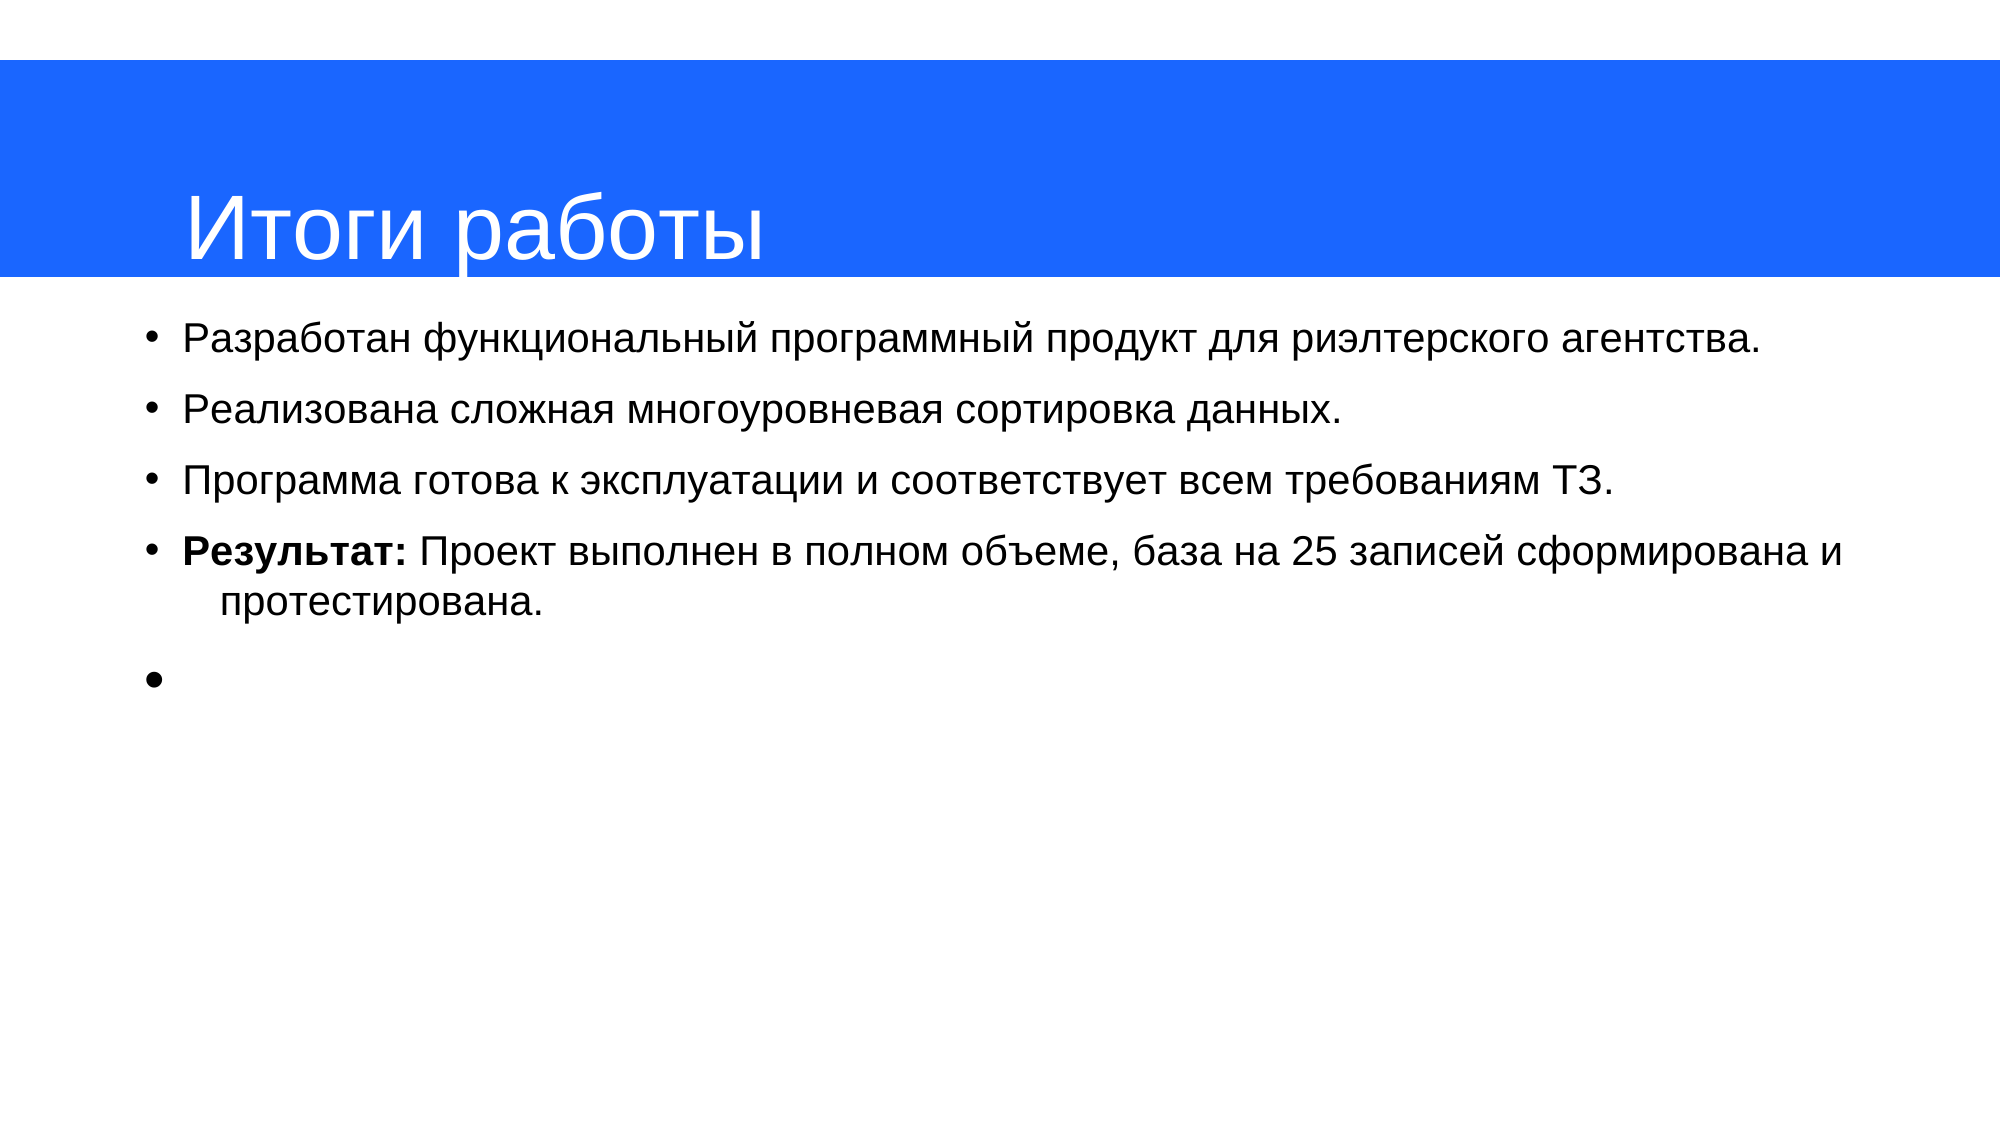

Итоги работы
# Разработан функциональный программный продукт для риэлтерского агентства.
Реализована сложная многоуровневая сортировка данных.
Программа готова к эксплуатации и соответствует всем требованиям ТЗ.
Результат: Проект выполнен в полном объеме, база на 25 записей сформирована и протестирована.